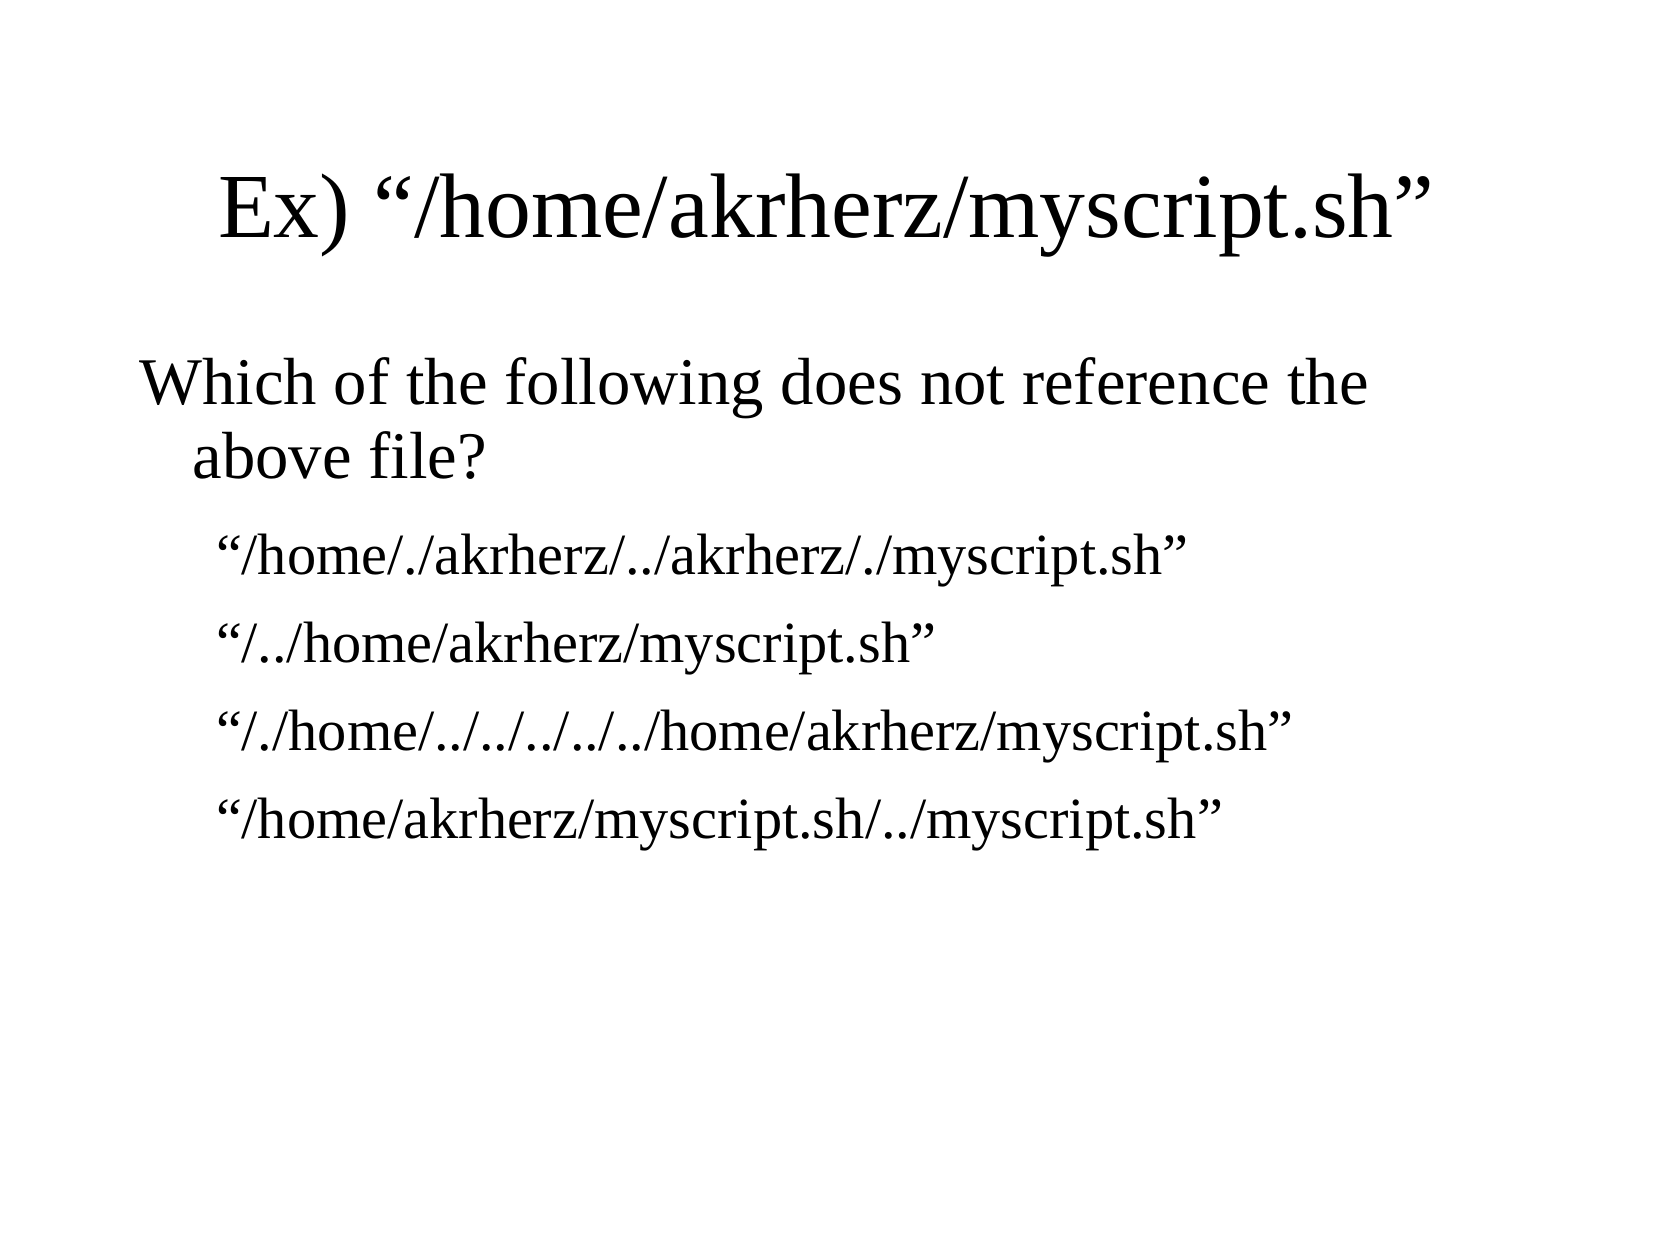

# Ex) “/home/akrherz/myscript.sh”
Which of the following does not reference the above file?
“/home/./akrherz/../akrherz/./myscript.sh”
“/../home/akrherz/myscript.sh”
“/./home/../../../../../home/akrherz/myscript.sh”
“/home/akrherz/myscript.sh/../myscript.sh”